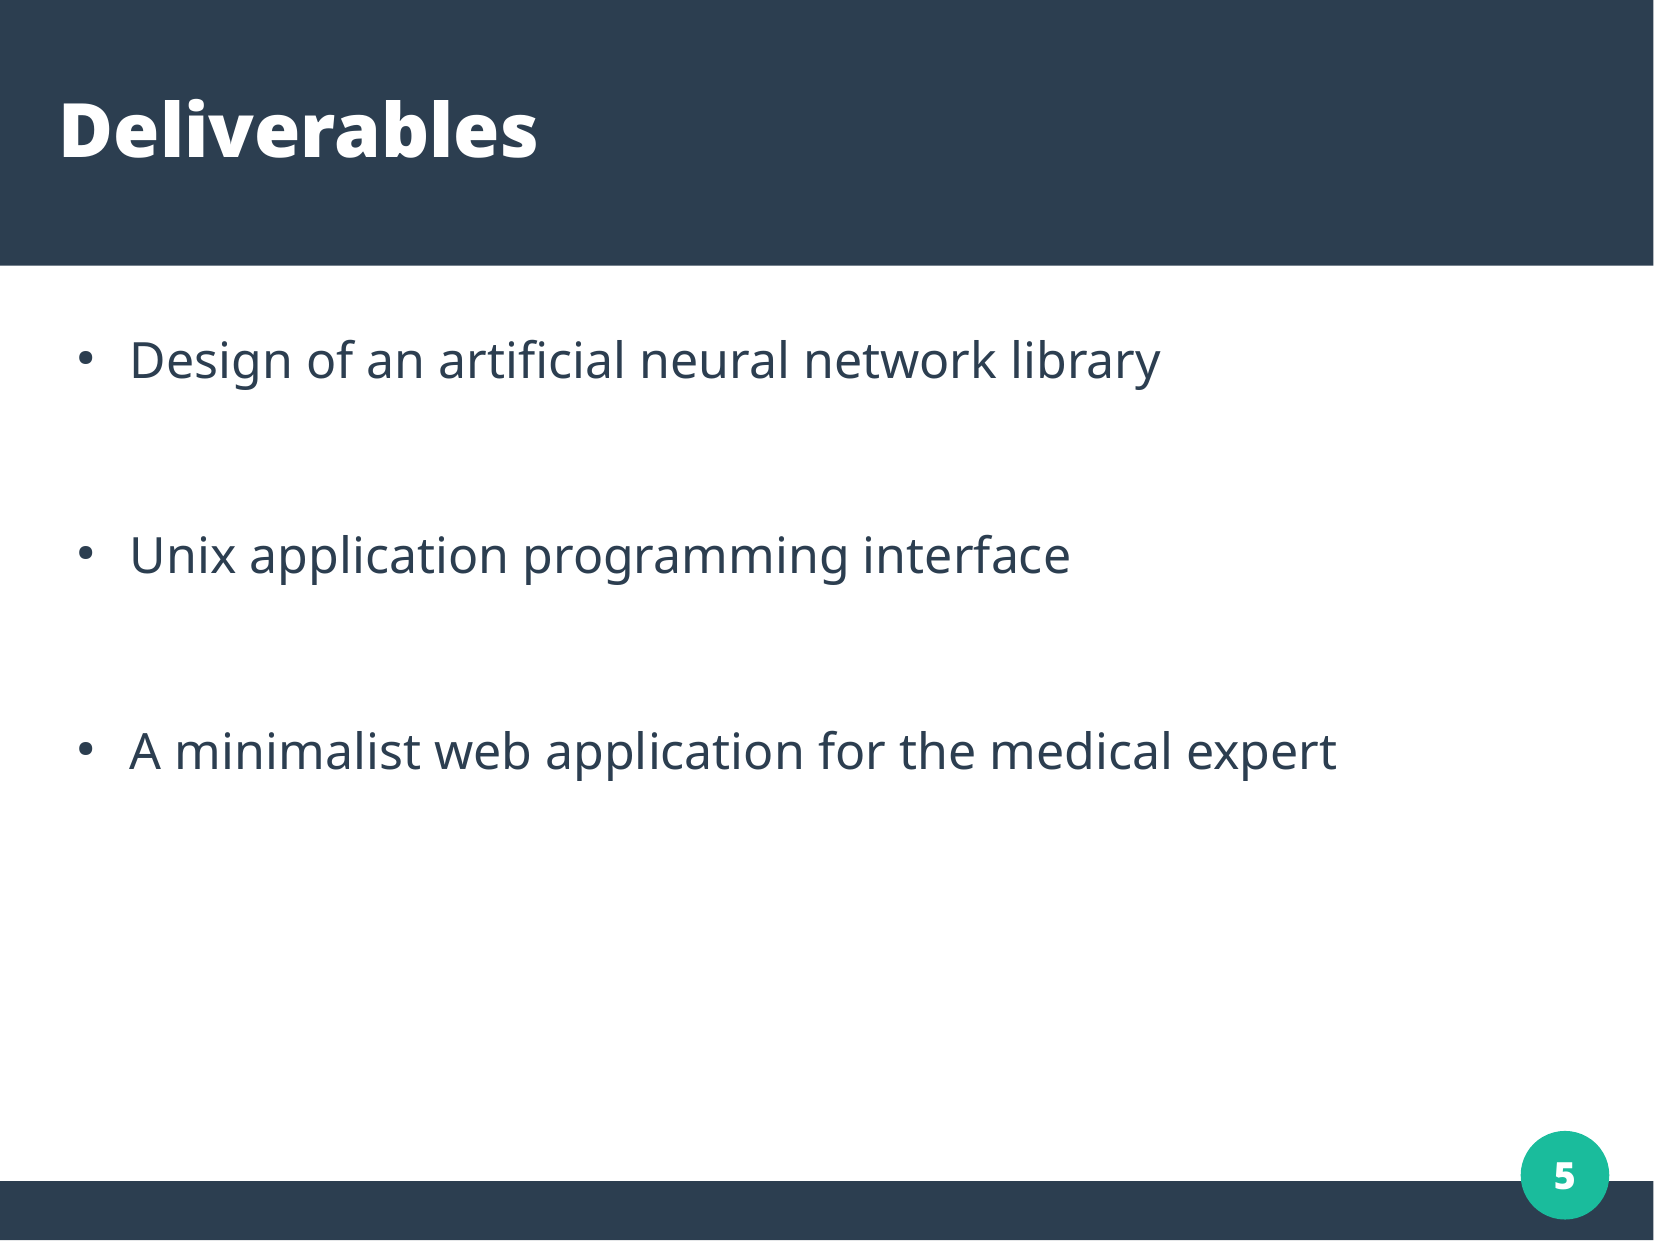

# Deliverables
Design of an artificial neural network library
Unix application programming interface
A minimalist web application for the medical expert
5